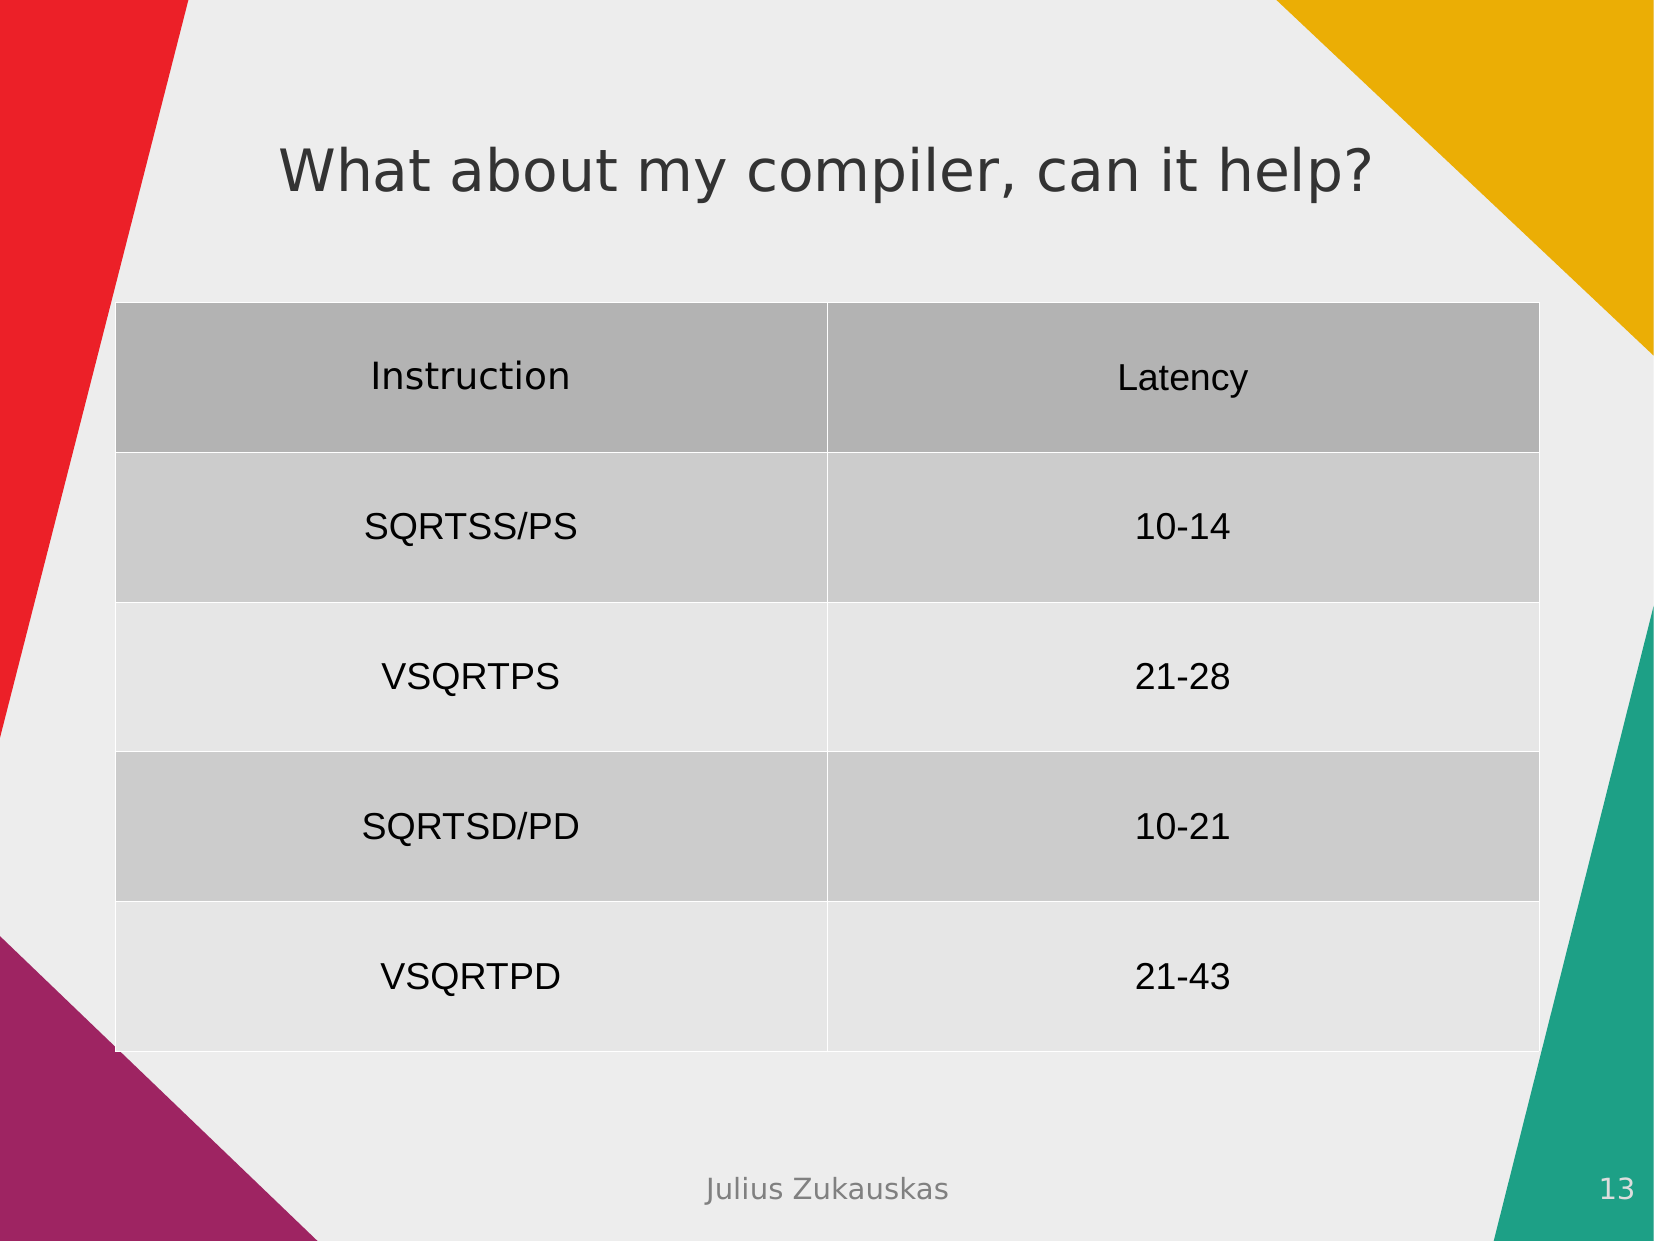

# What about my compiler, can it help?
| Instruction | Latency |
| --- | --- |
| SQRTSS/PS | 10-14 |
| VSQRTPS | 21-28 |
| SQRTSD/PD | 10-21 |
| VSQRTPD | 21-43 |
Julius Zukauskas
13